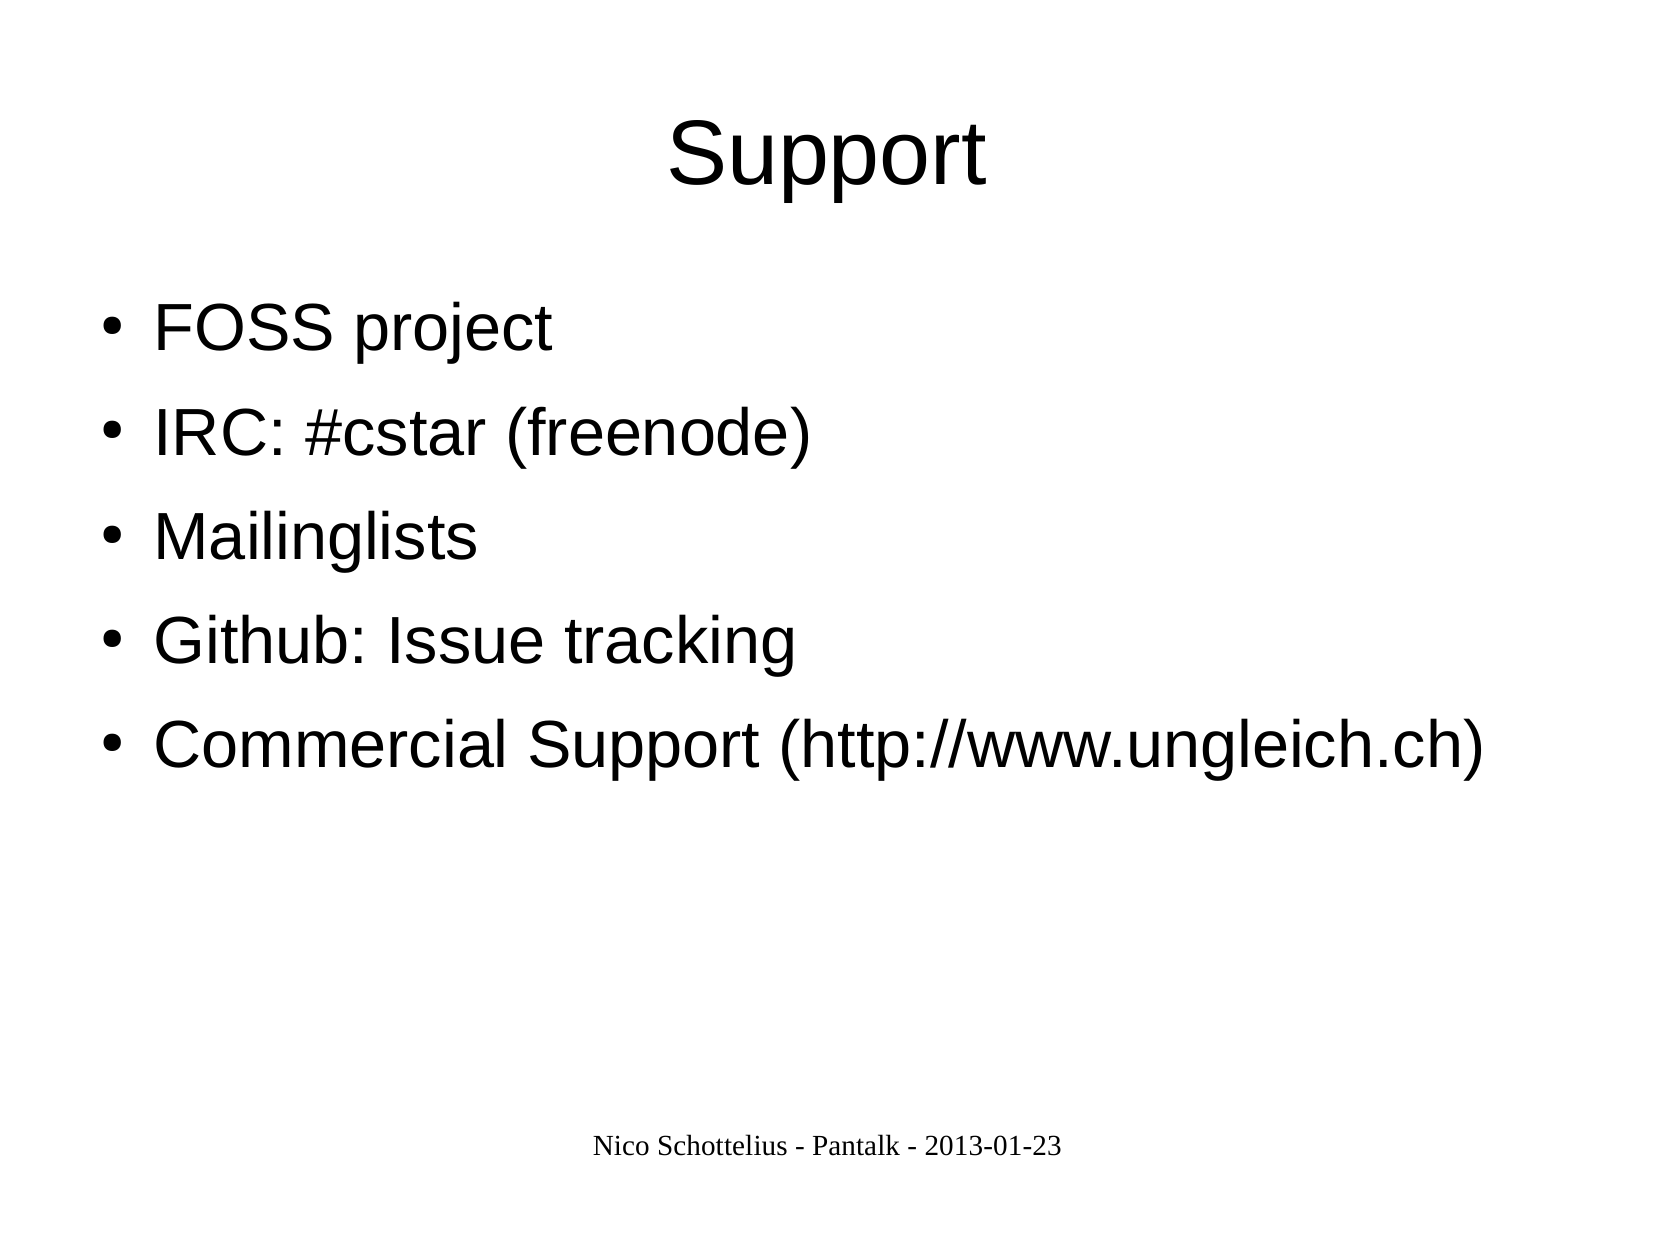

# Support
FOSS project
IRC: #cstar (freenode)
Mailinglists
Github: Issue tracking
Commercial Support (http://www.ungleich.ch)
Nico Schottelius - Pantalk - 2013-01-23